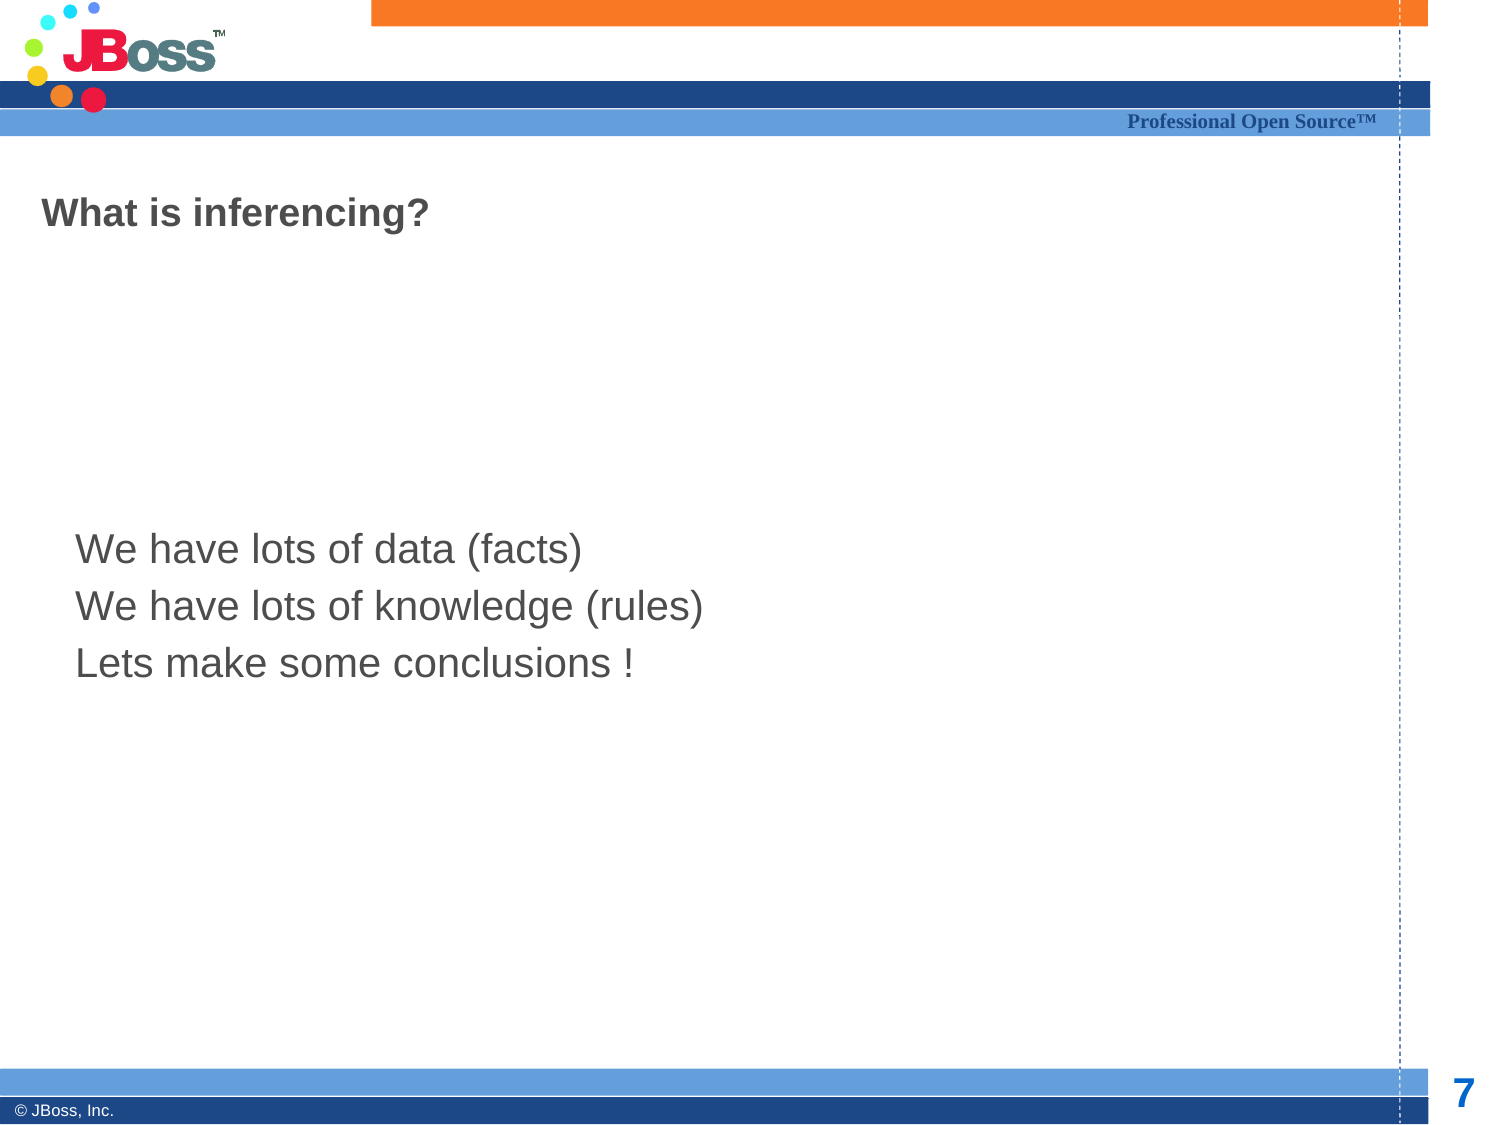

# What is inferencing?
We have lots of data (facts)
We have lots of knowledge (rules)
Lets make some conclusions !